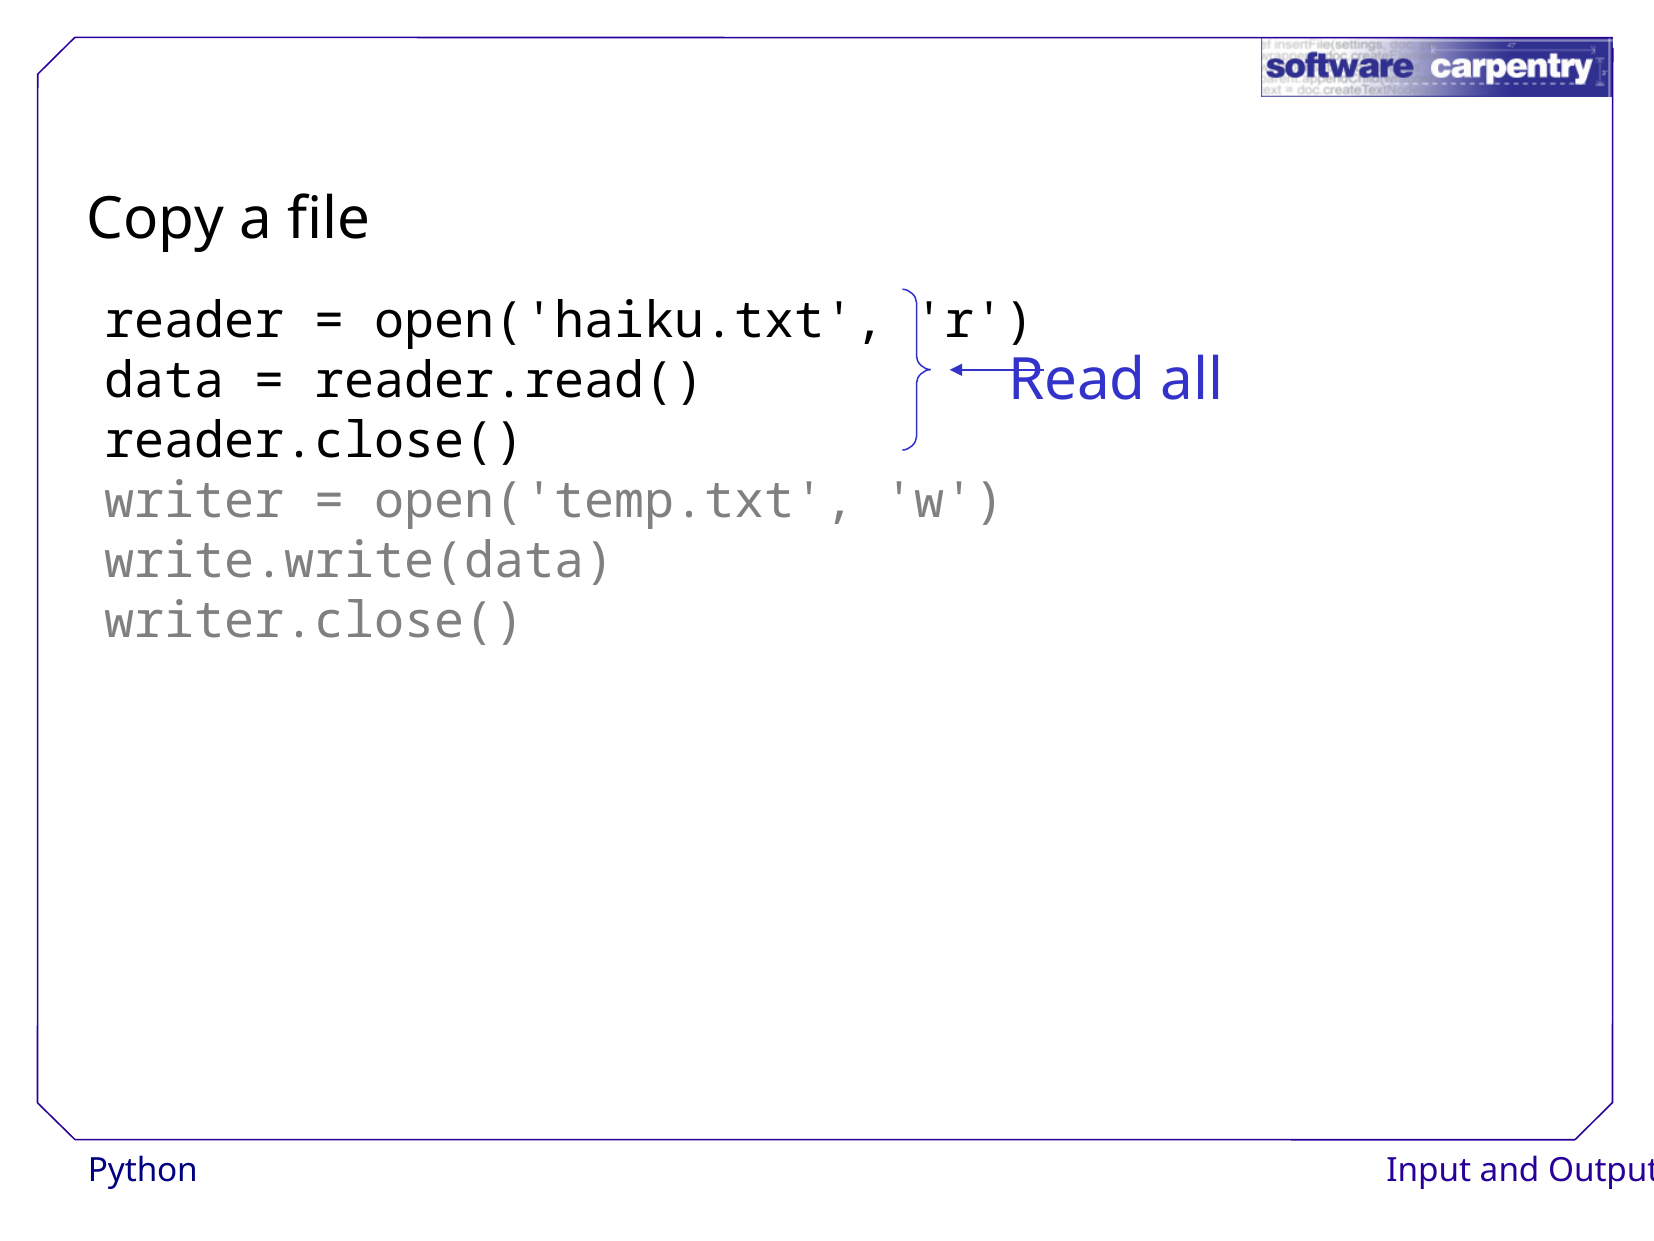

Copy a file
reader = open('haiku.txt', 'r')
data = reader.read()
reader.close()
writer = open('temp.txt', 'w')
write.write(data)
writer.close()
Read all